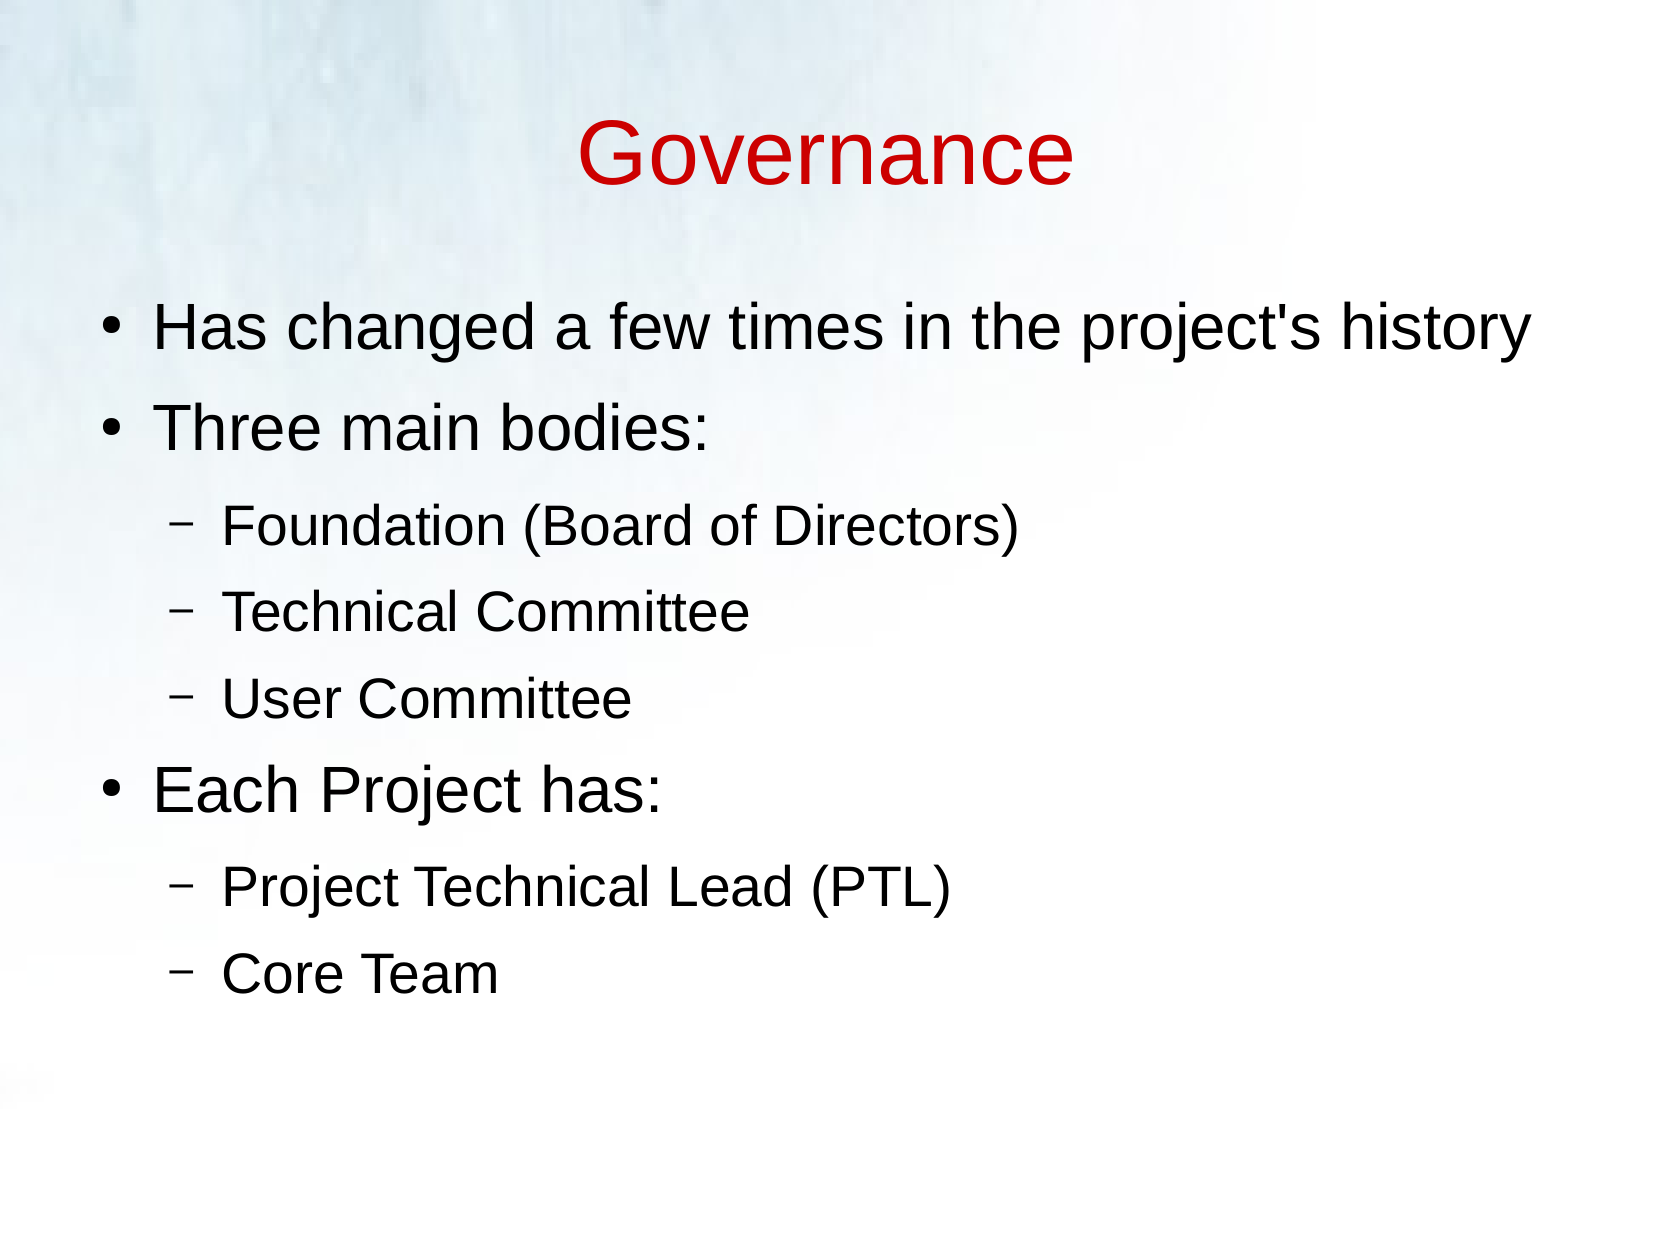

# Governance
Has changed a few times in the project's history
Three main bodies:
Foundation (Board of Directors)
Technical Committee
User Committee
Each Project has:
Project Technical Lead (PTL)
Core Team